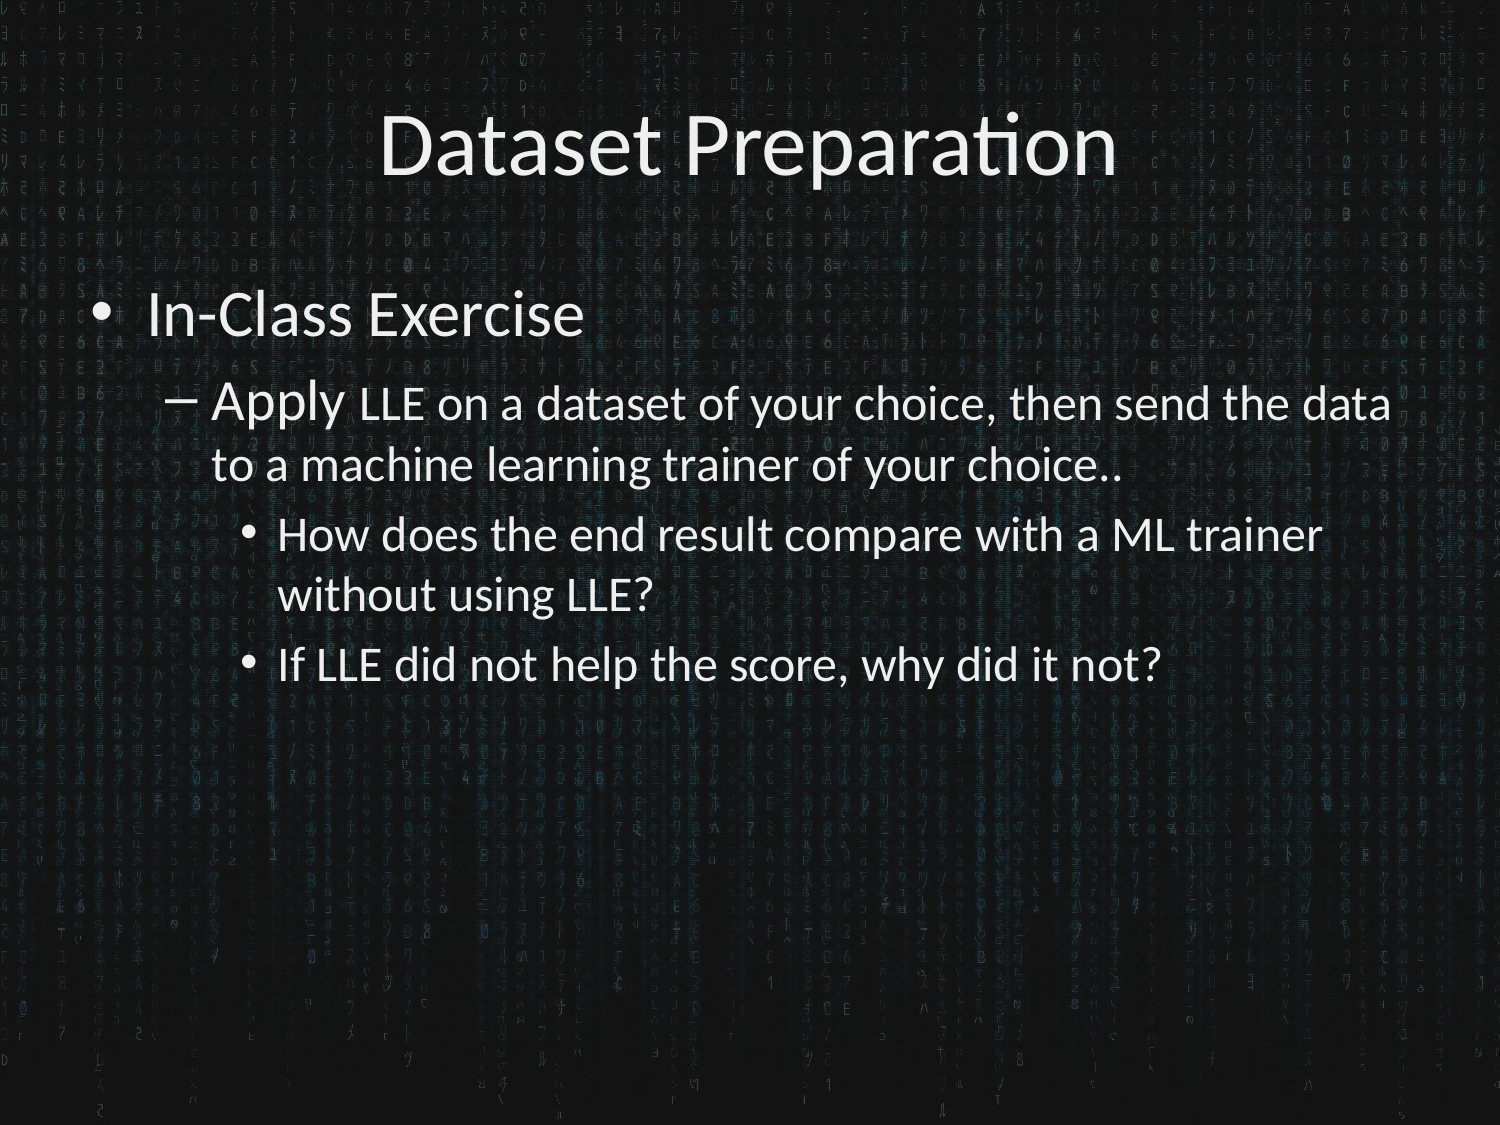

# Dataset Preparation
In-Class Exercise
Apply LLE on a dataset of your choice, then send the data to a machine learning trainer of your choice..
How does the end result compare with a ML trainer without using LLE?
If LLE did not help the score, why did it not?